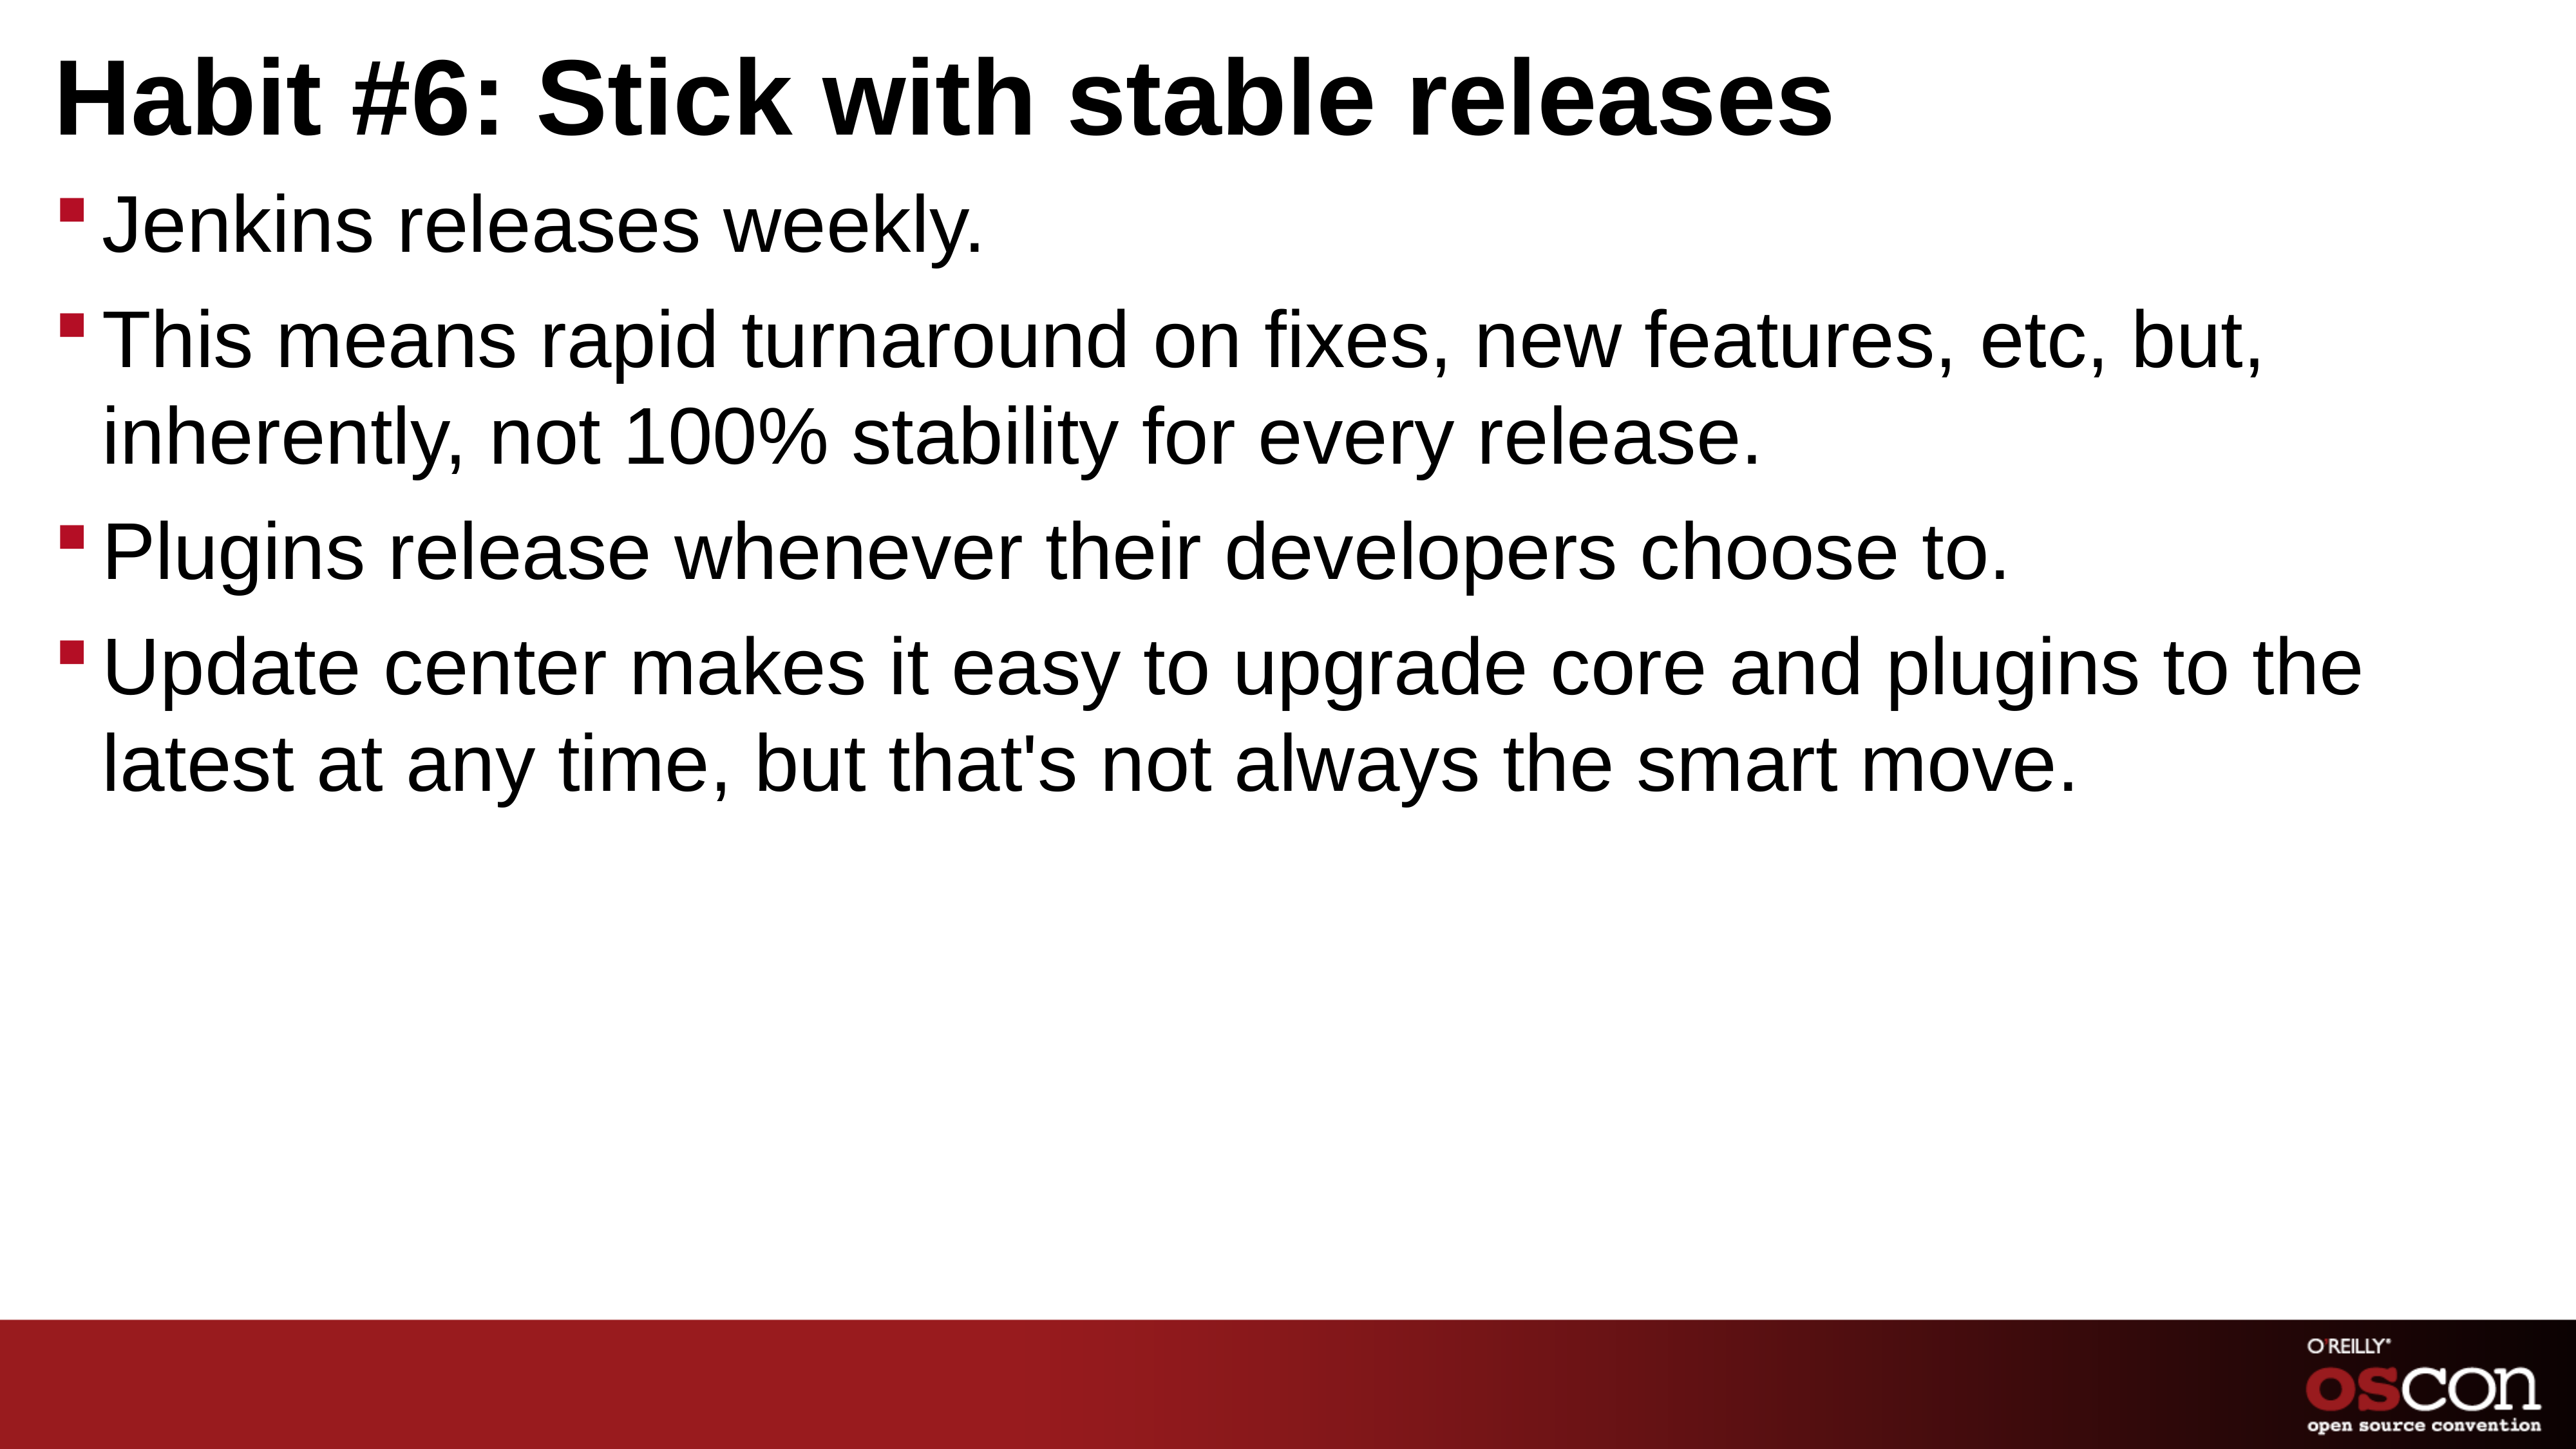

# Habit #6: Stick with stable releases
Jenkins releases weekly.
This means rapid turnaround on fixes, new features, etc, but, inherently, not 100% stability for every release.
Plugins release whenever their developers choose to.
Update center makes it easy to upgrade core and plugins to the latest at any time, but that's not always the smart move.